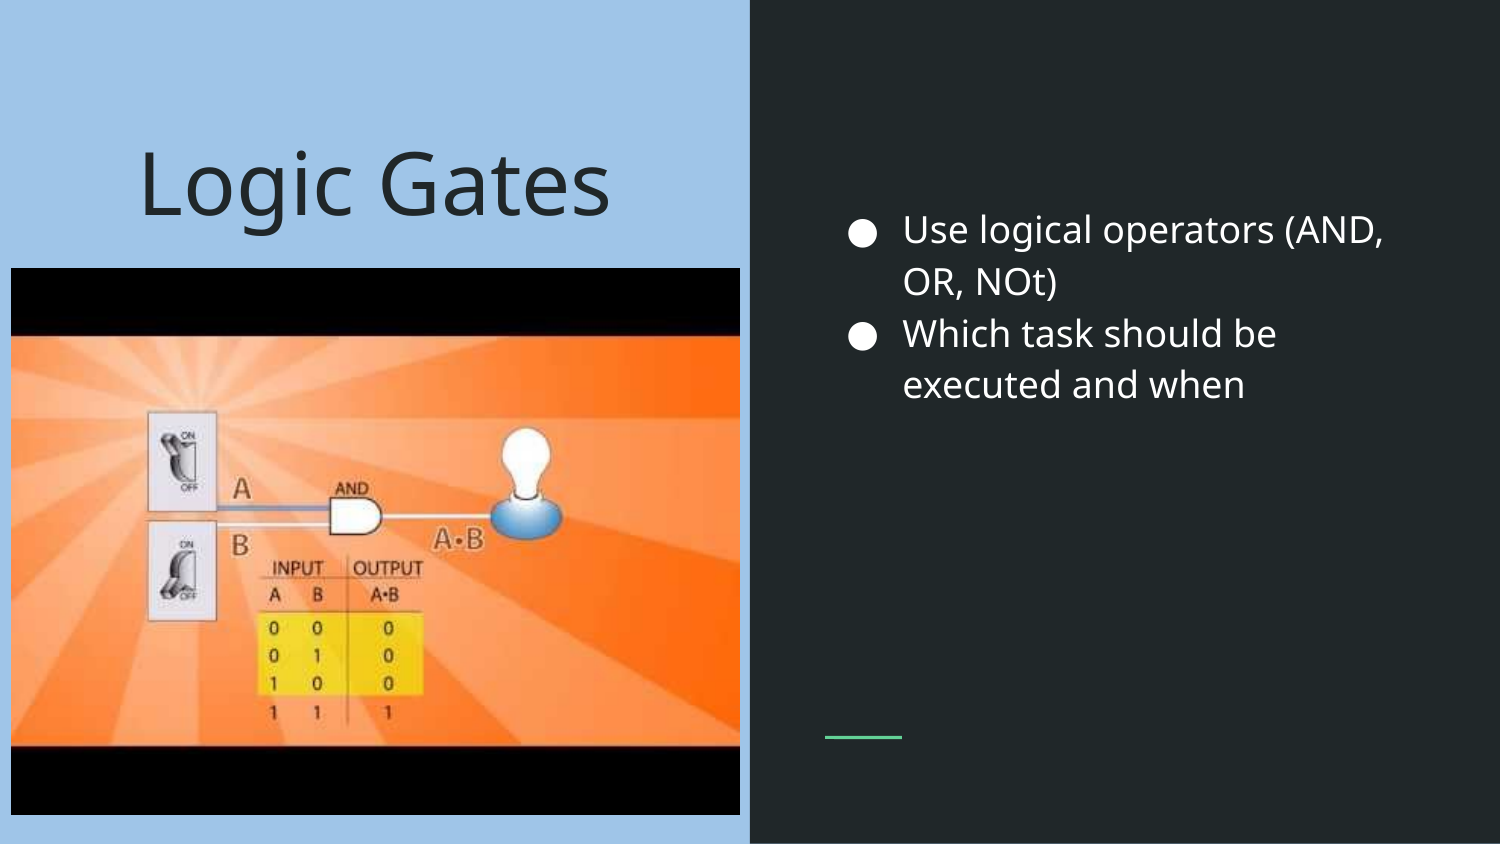

# Logic Gates
Use logical operators (AND, OR, NOt)
Which task should be executed and when